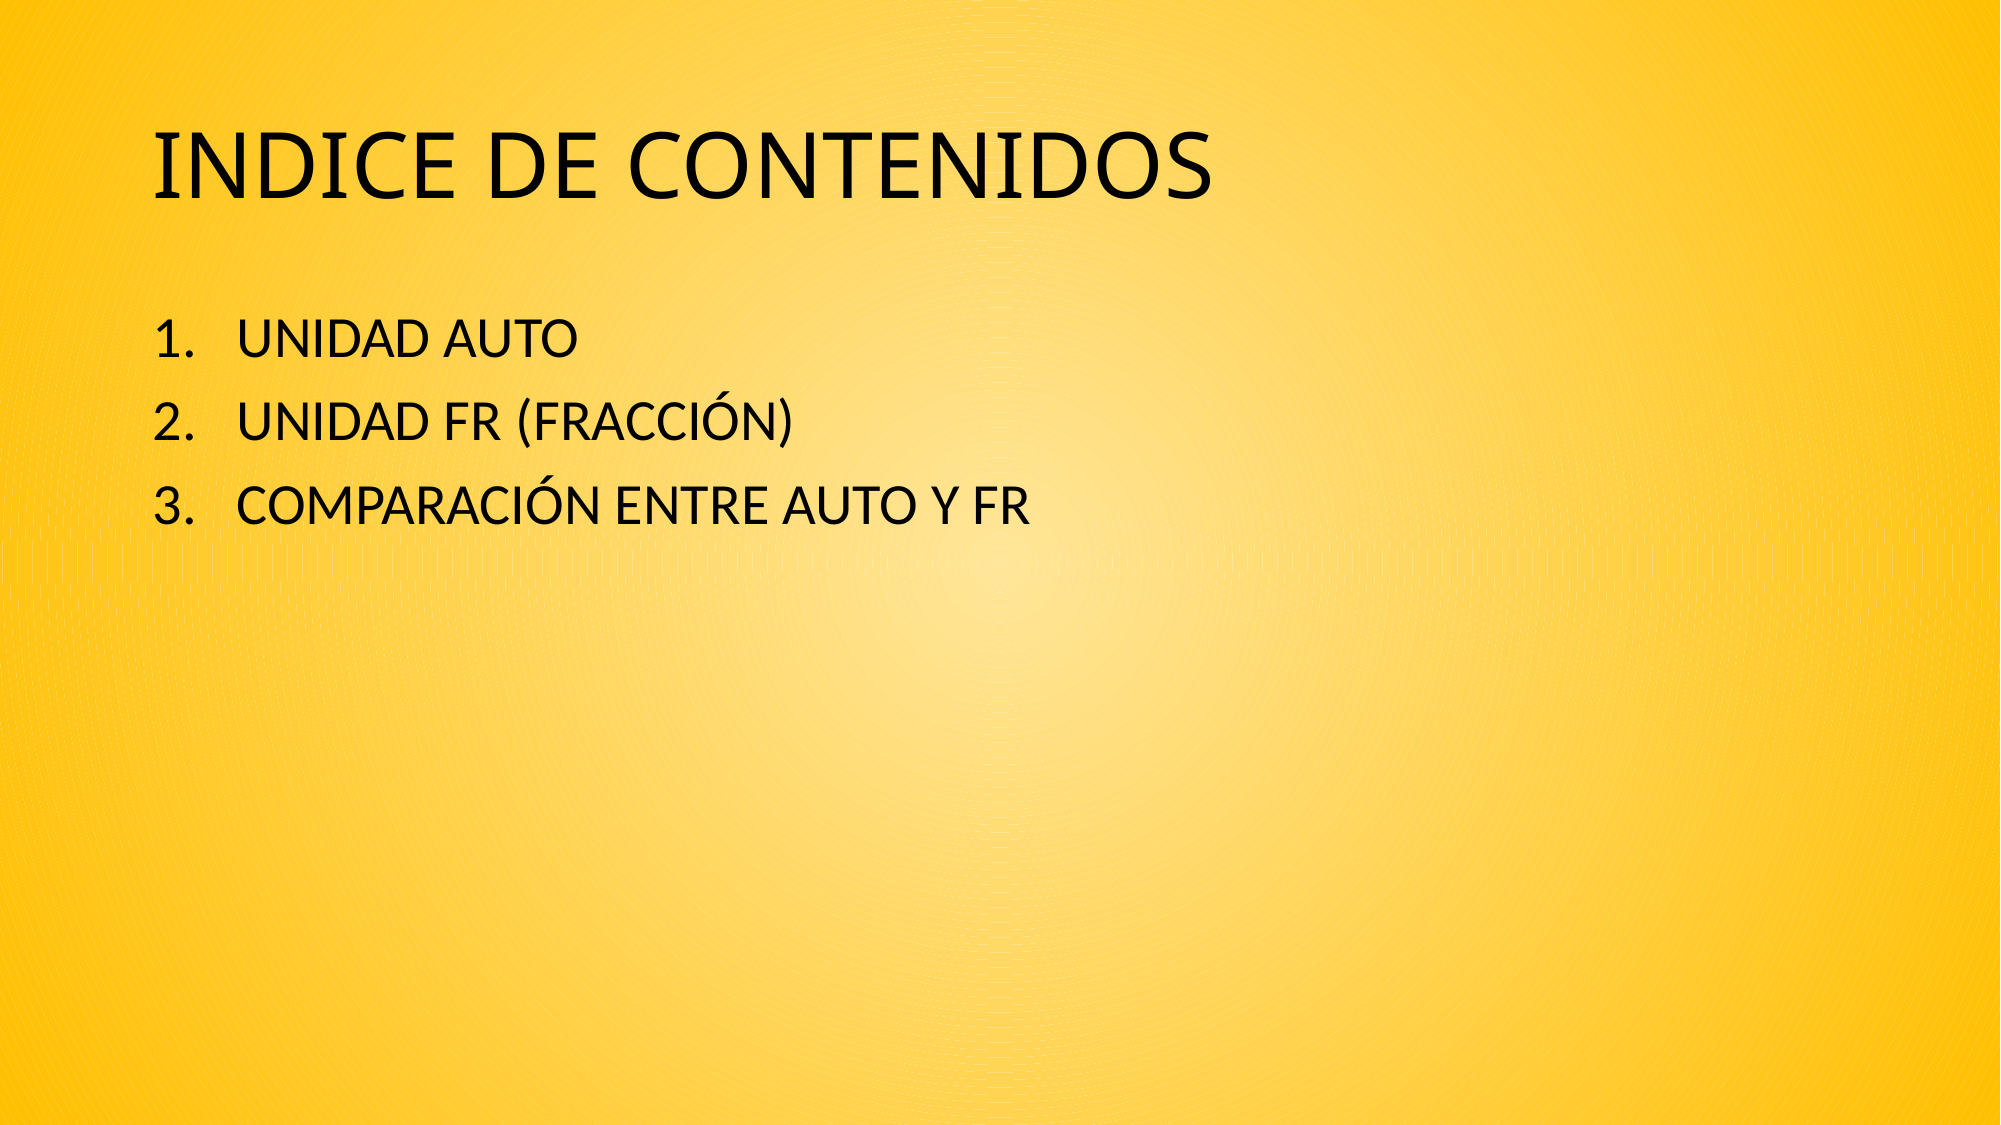

# INDICE DE CONTENIDOS
UNIDAD AUTO
UNIDAD FR (FRACCIÓN)
COMPARACIÓN ENTRE AUTO Y FR